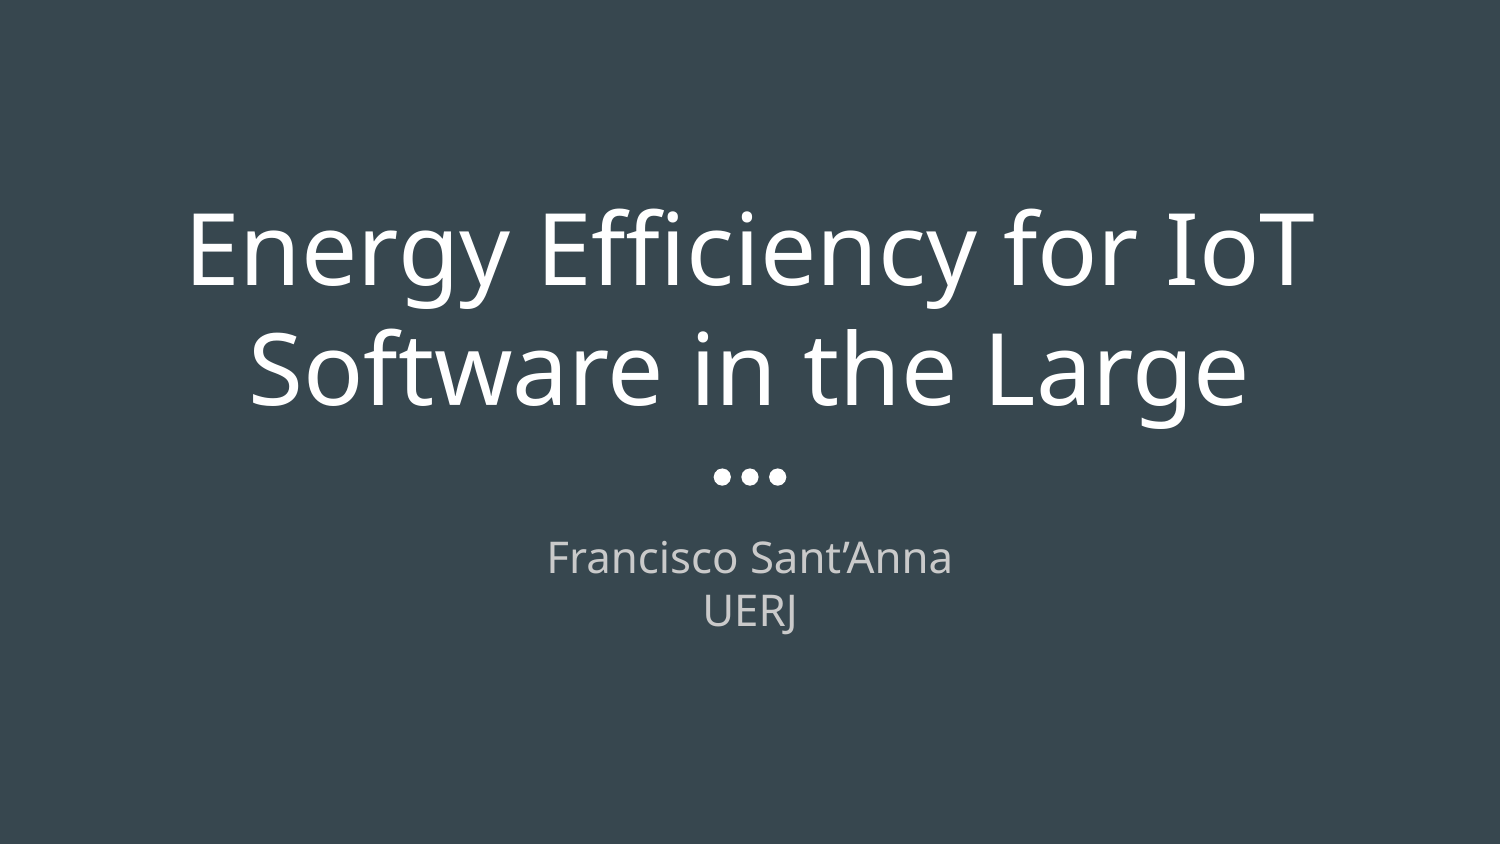

# Energy Efficiency for IoT Software in the Large
Francisco Sant’Anna
UERJ